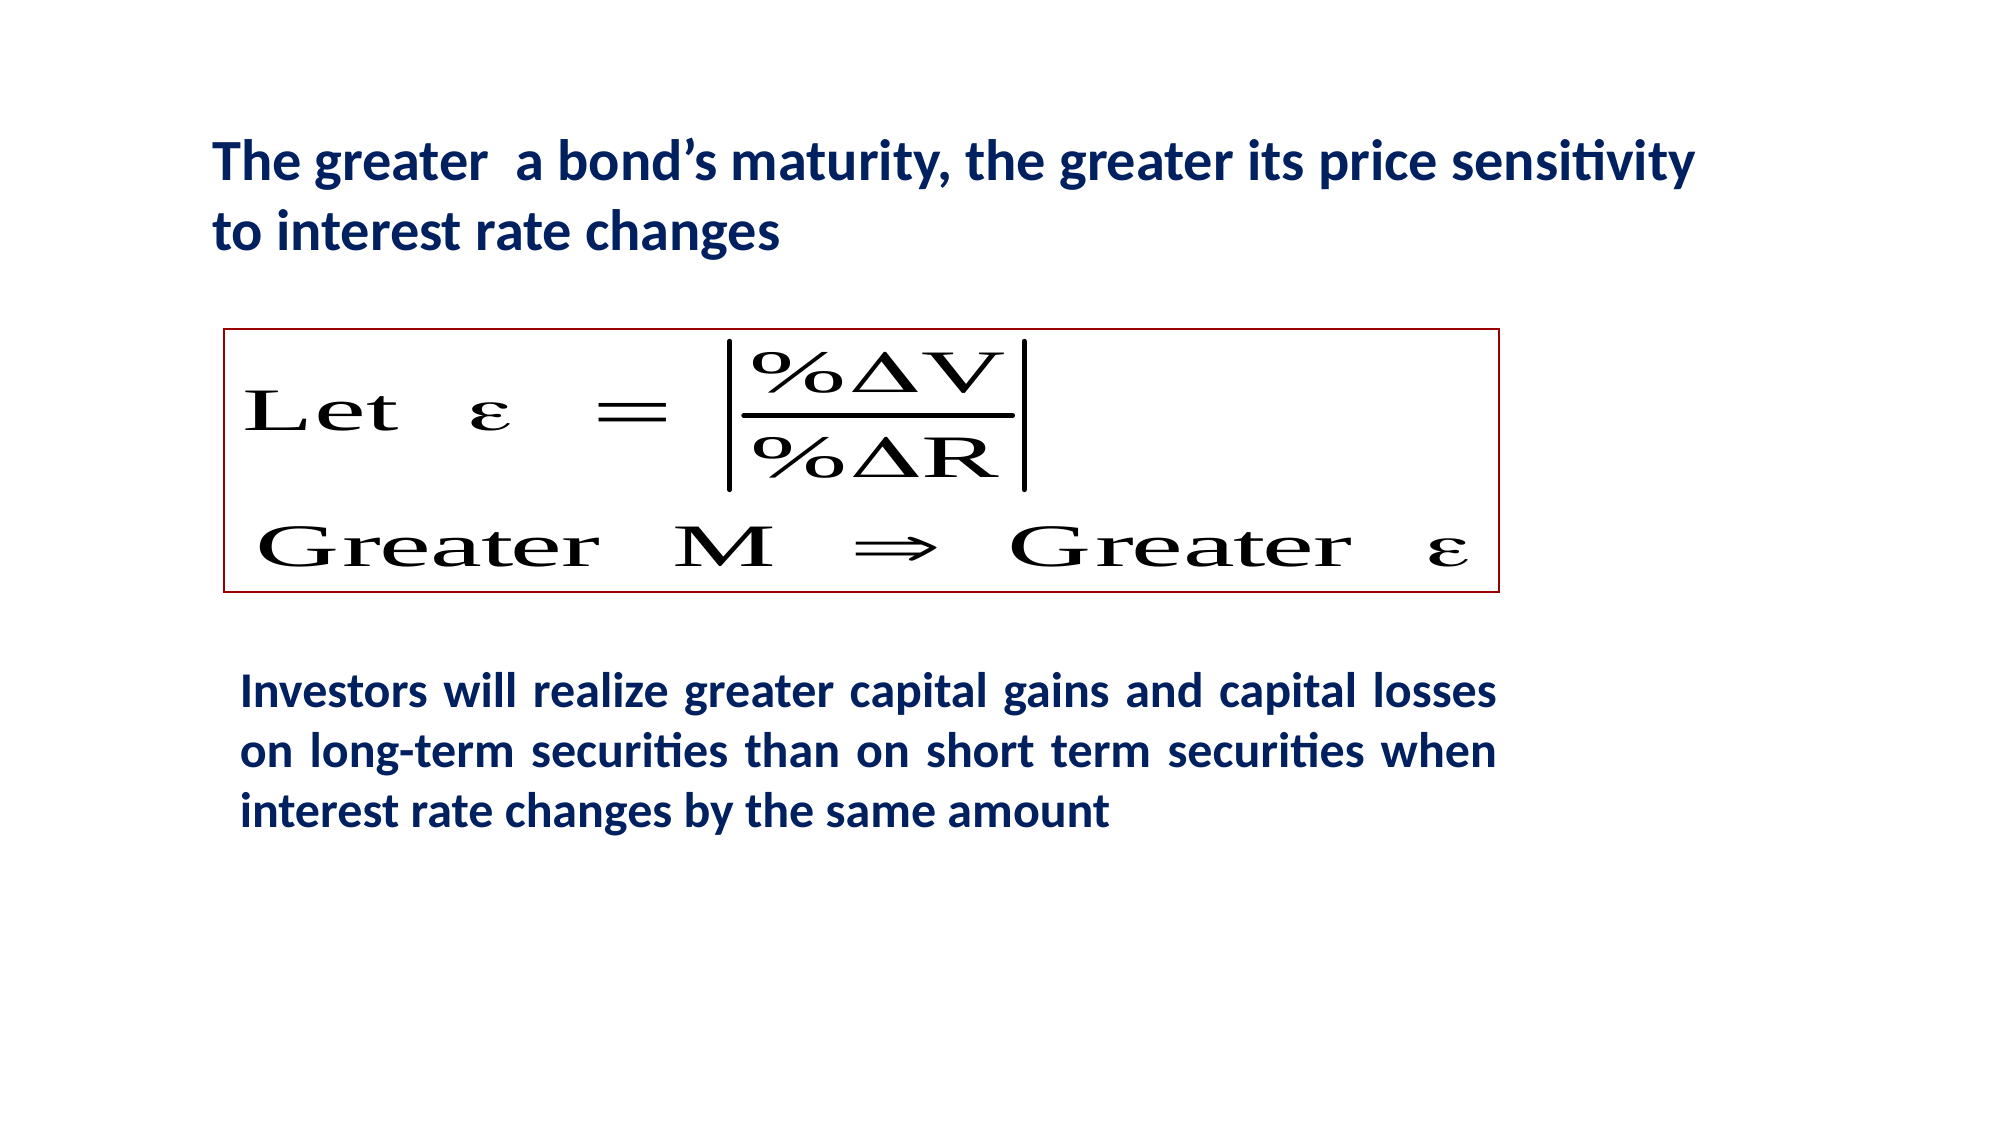

The greater a bond’s maturity, the greater its price sensitivity to interest rate changes
Investors will realize greater capital gains and capital losses on long-term securities than on short term securities when interest rate changes by the same amount